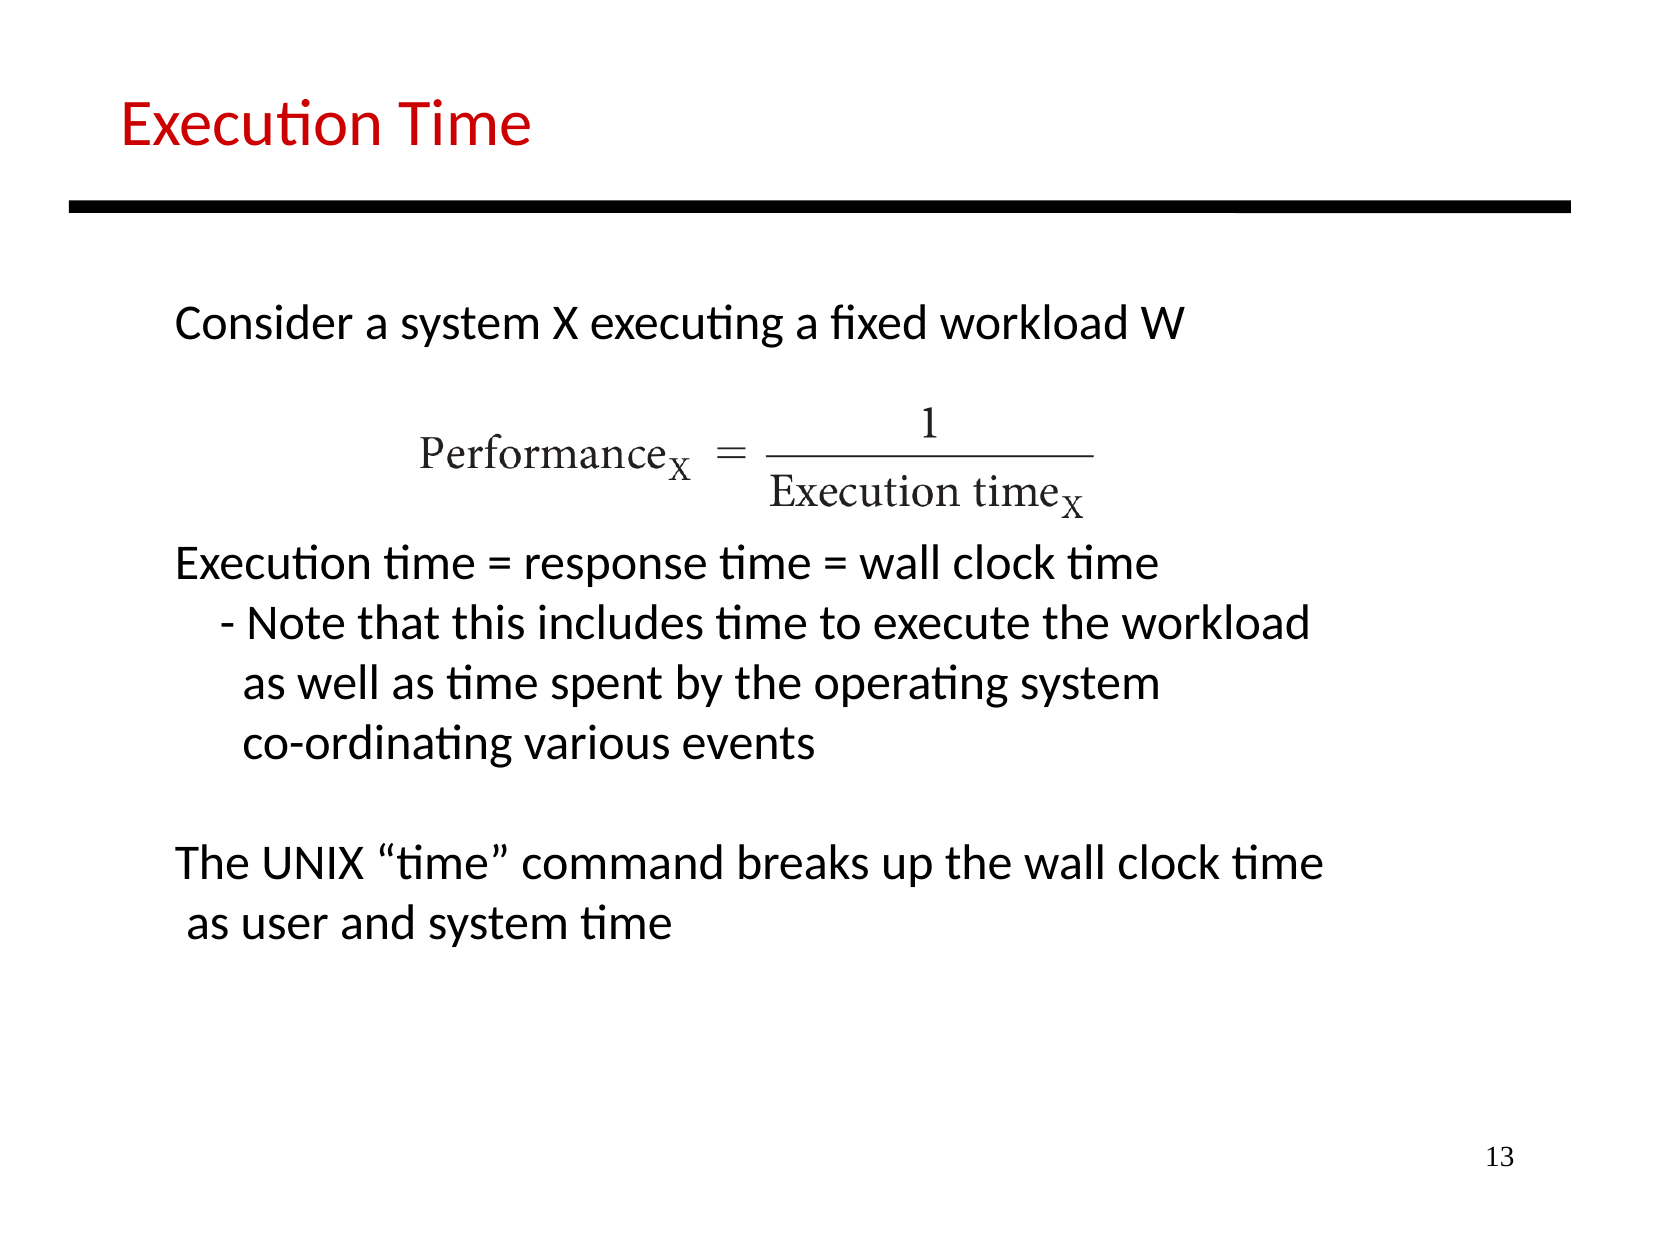

Execution Time
Consider a system X executing a fixed workload W
Execution time = response time = wall clock time
 - Note that this includes time to execute the workload
 as well as time spent by the operating system
 co-ordinating various events
The UNIX “time” command breaks up the wall clock time
 as user and system time